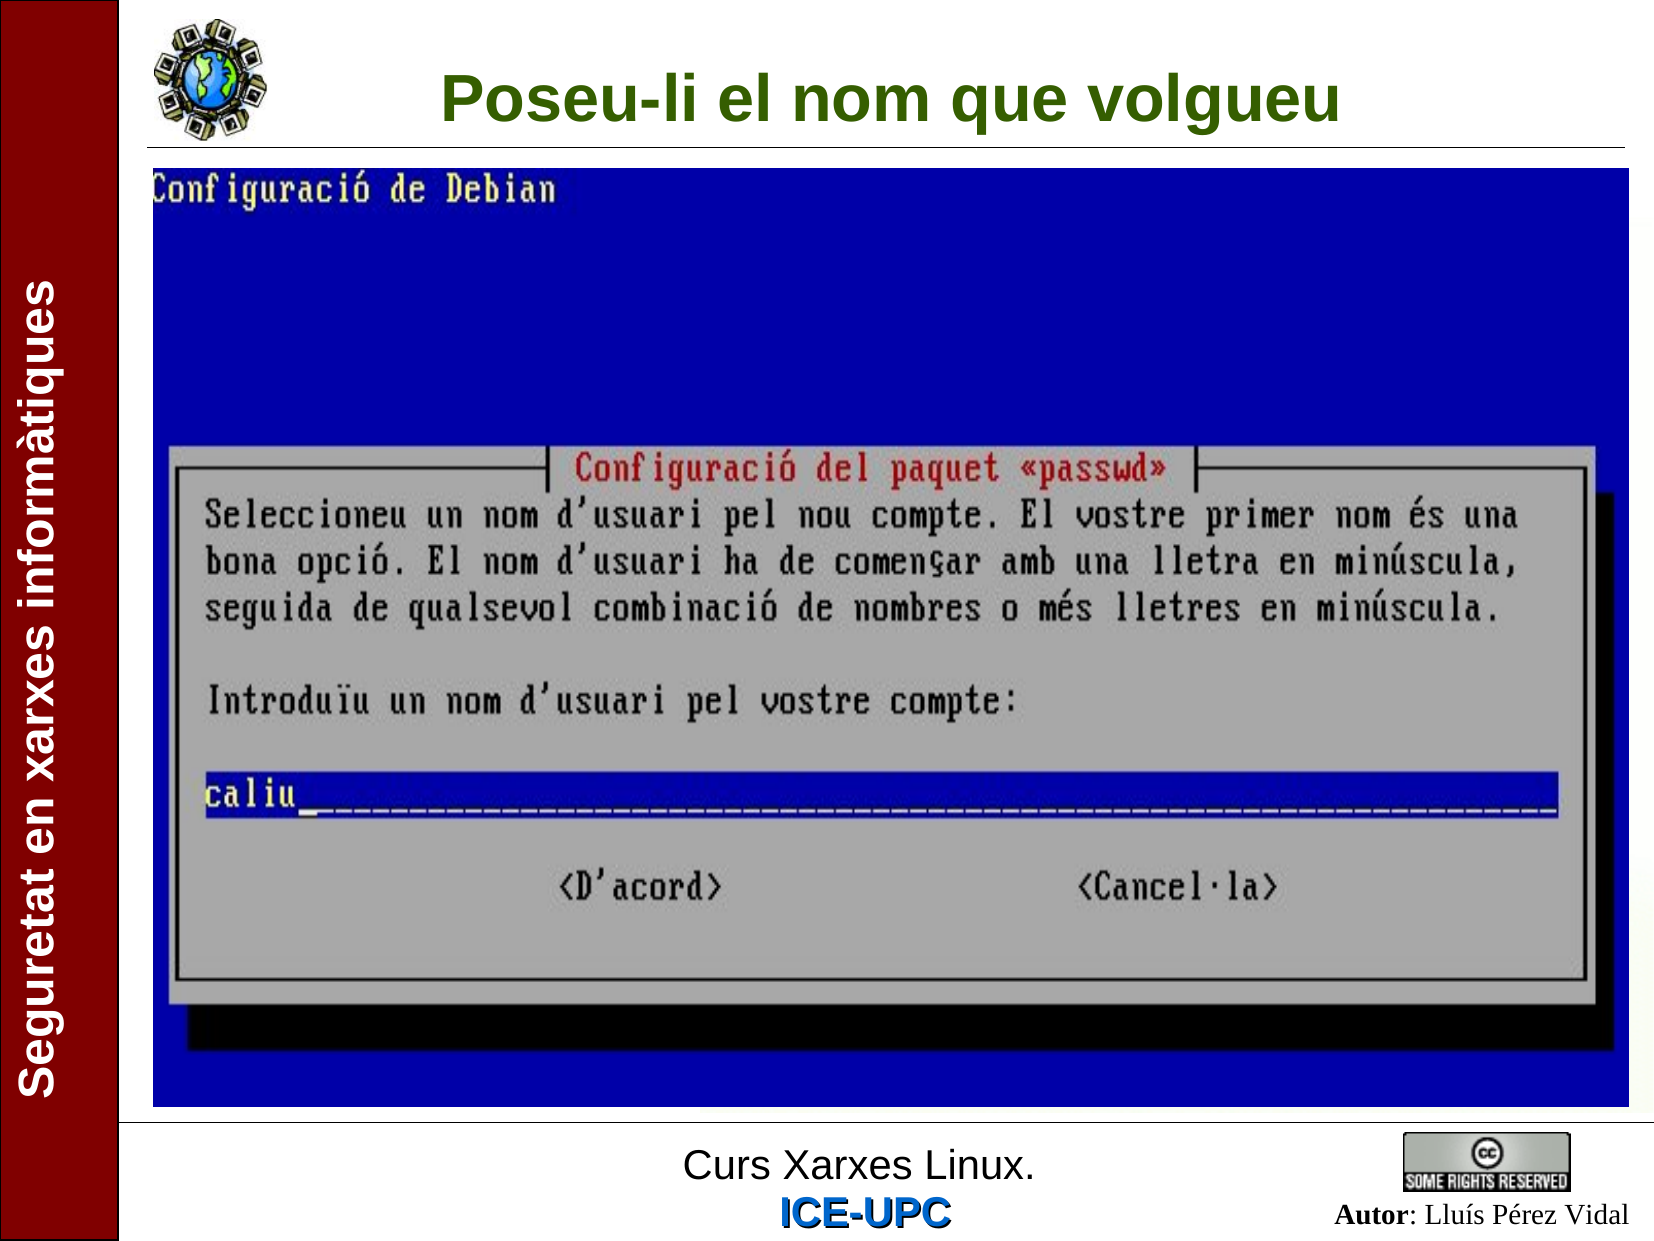

# Poseu-li el nom que volgueu
 Croquis d'arquitectura mostrant les 3 zones